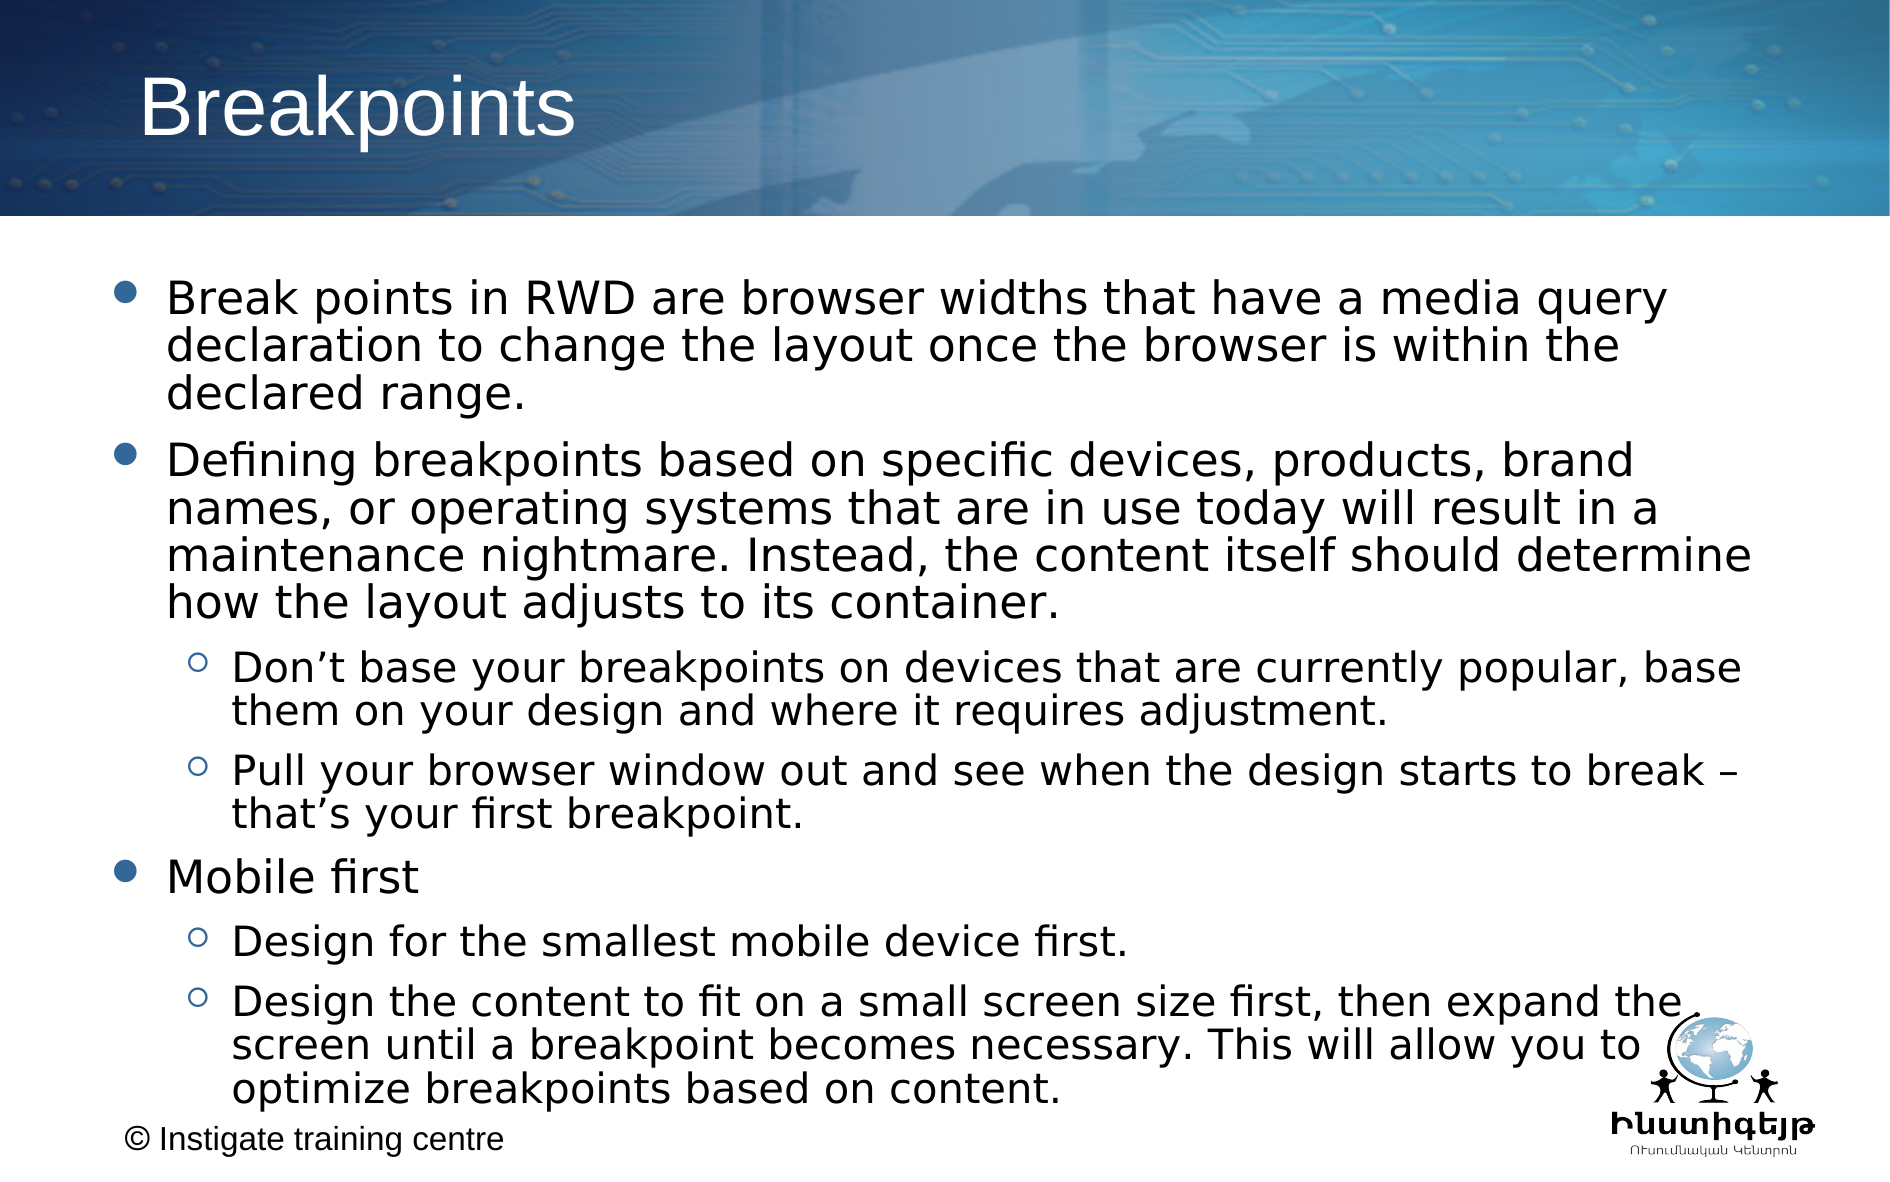

Breakpoints
# Break points in RWD are browser widths that have a media query declaration to change the layout once the browser is within the declared range.
Defining breakpoints based on specific devices, products, brand names, or operating systems that are in use today will result in a maintenance nightmare. Instead, the content itself should determine how the layout adjusts to its container.
Don’t base your breakpoints on devices that are currently popular, base them on your design and where it requires adjustment.
Pull your browser window out and see when the design starts to break – that’s your first breakpoint.
Mobile first
Design for the smallest mobile device first.
Design the content to fit on a small screen size first, then expand the screen until a breakpoint becomes necessary. This will allow you to optimize breakpoints based on content.